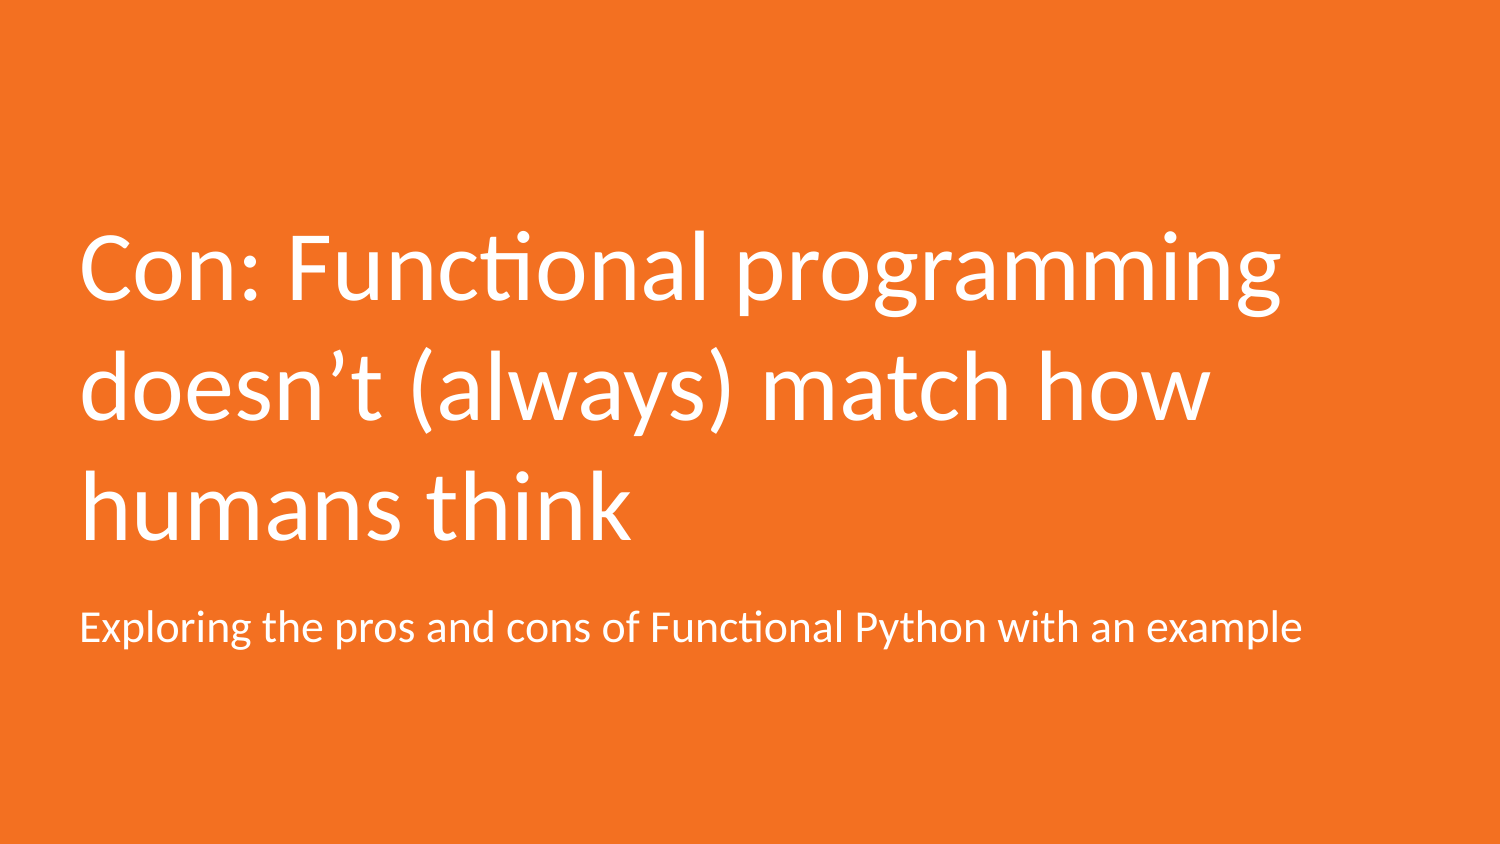

# Con: Functional programming doesn’t (always) match how humans think
Exploring the pros and cons of Functional Python with an example